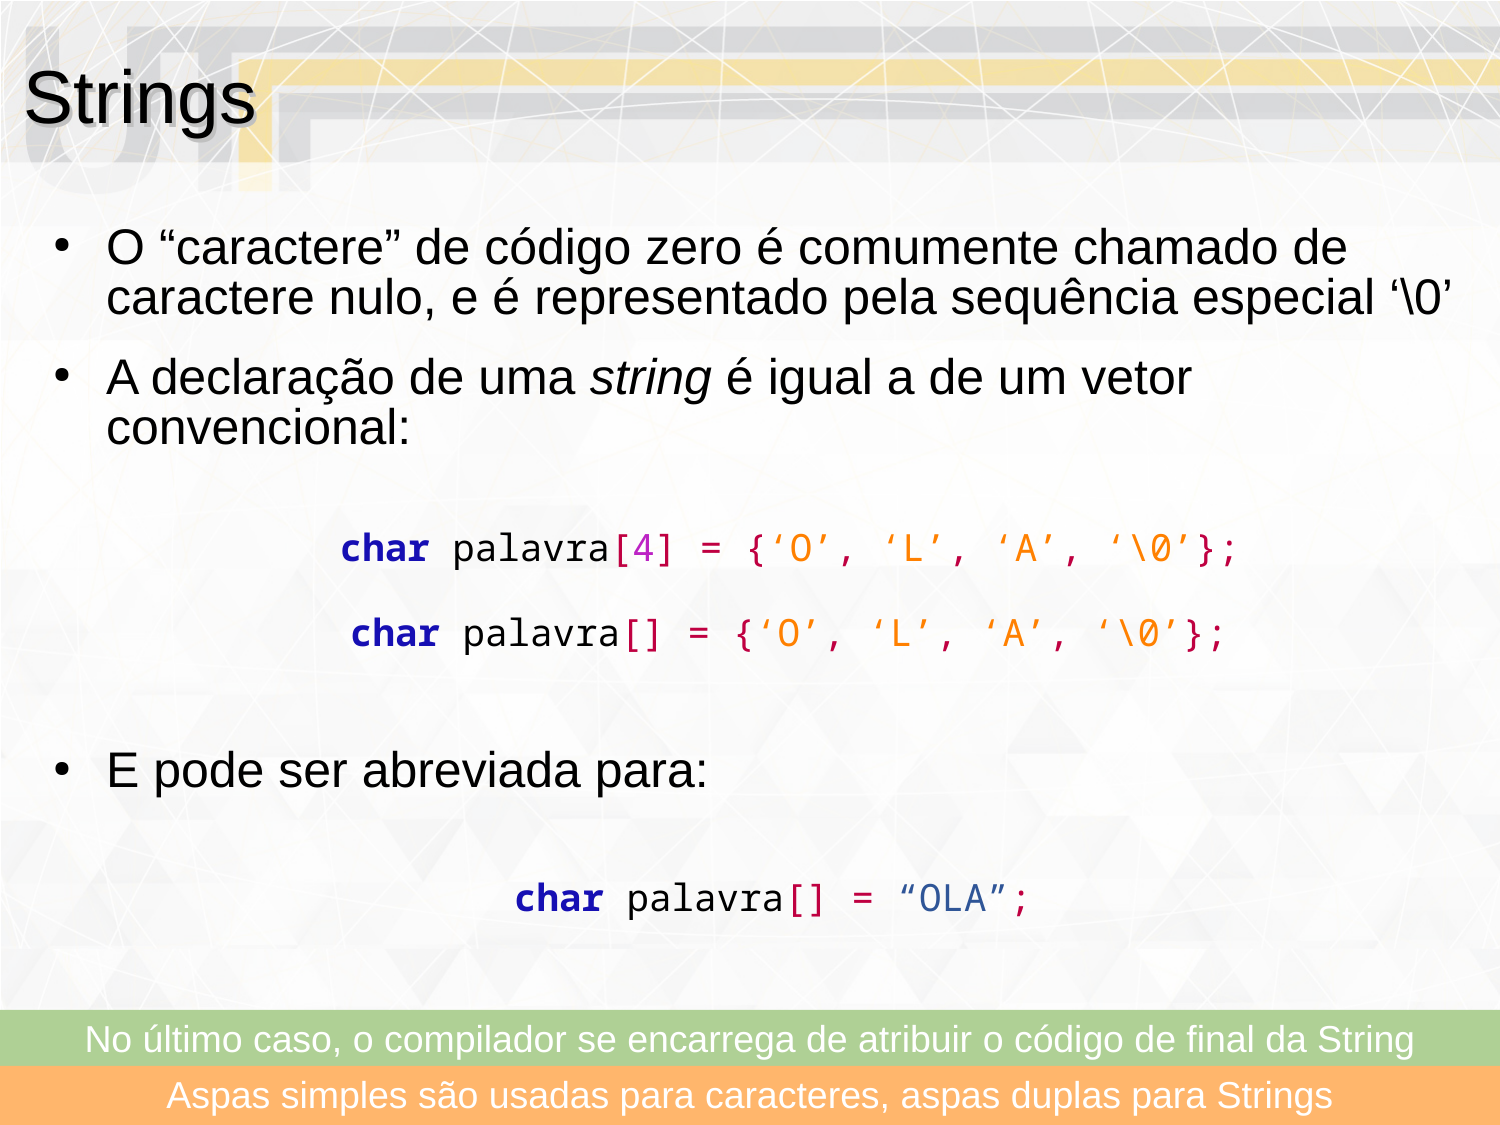

# Strings
O “caractere” de código zero é comumente chamado de caractere nulo, e é representado pela sequência especial ‘\0’
A declaração de uma string é igual a de um vetor convencional:
E pode ser abreviada para:
char palavra[4] = {‘O’, ‘L’, ‘A’, ‘\0’};
char palavra[] = {‘O’, ‘L’, ‘A’, ‘\0’};
char palavra[] = “OLA”;
No último caso, o compilador se encarrega de atribuir o código de final da String
Aspas simples são usadas para caracteres, aspas duplas para Strings